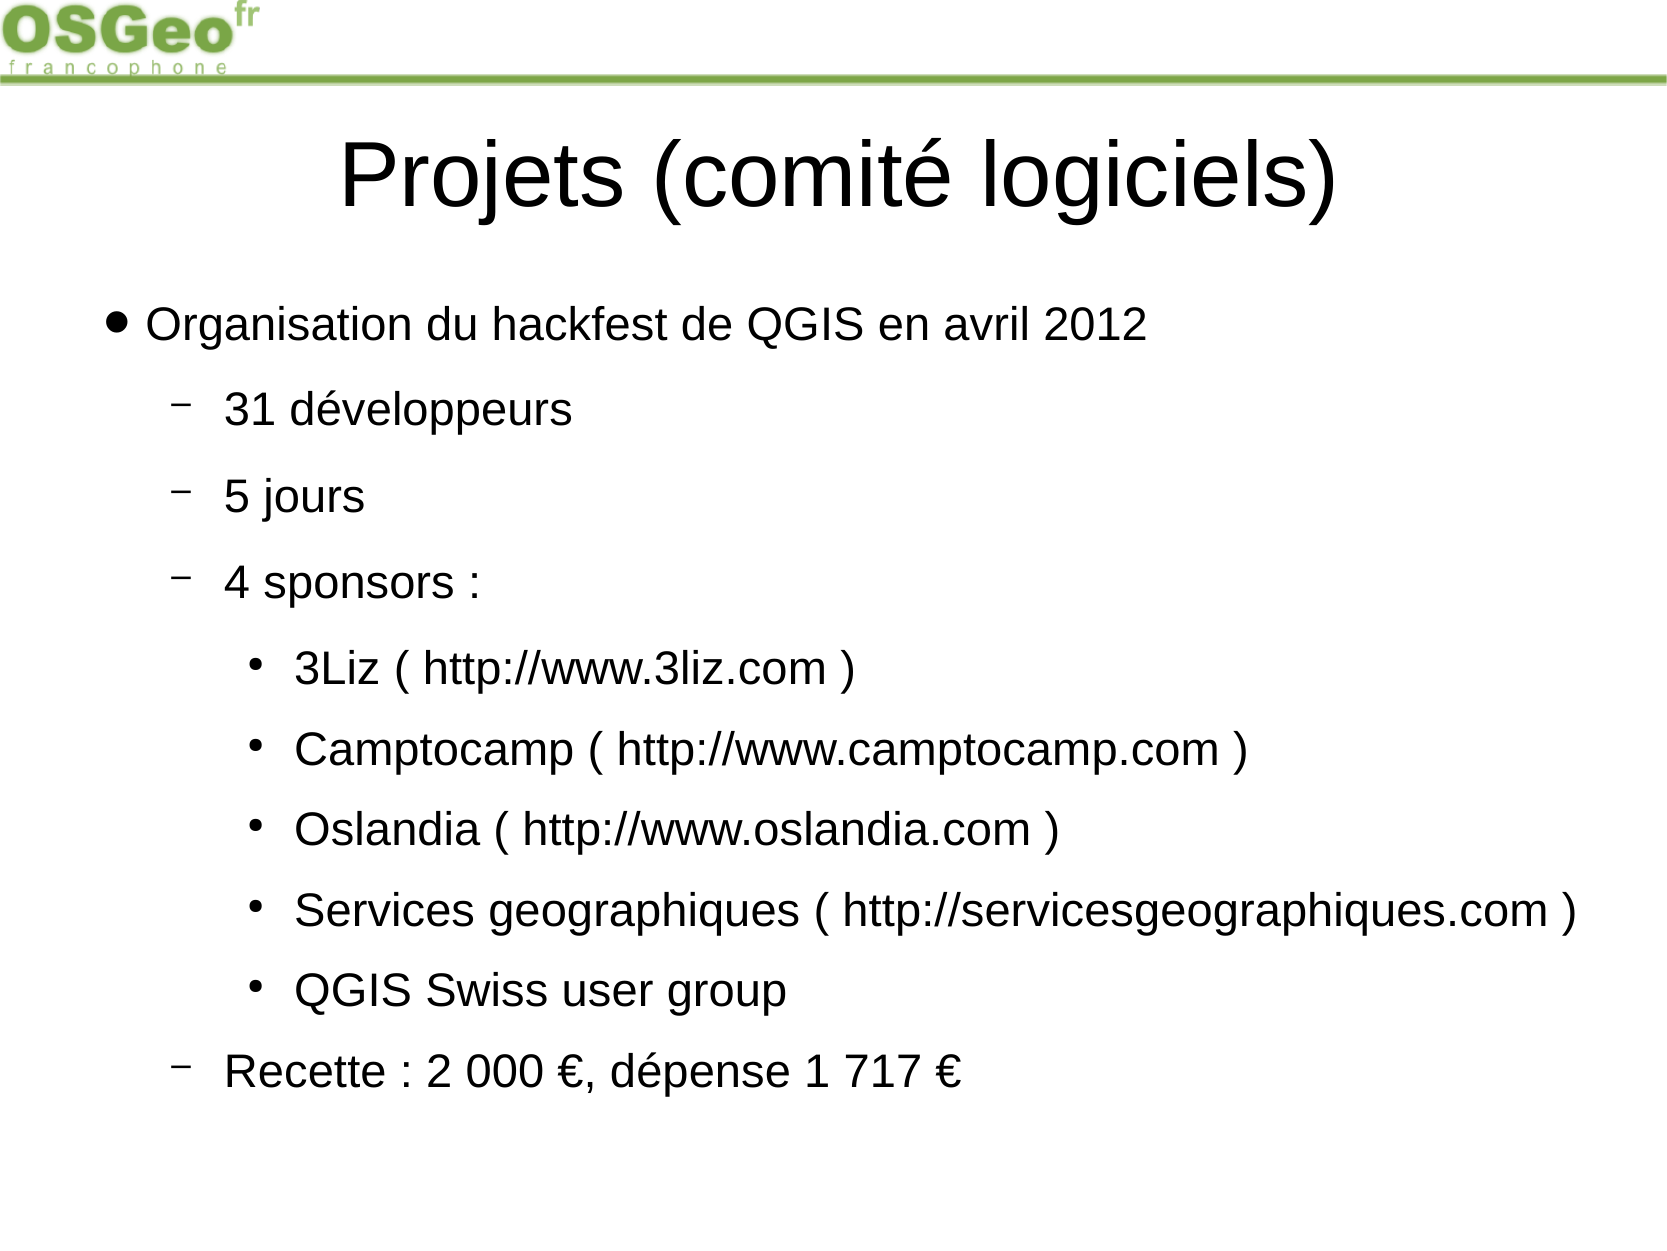

# Projets (comité logiciels)
Organisation du hackfest de QGIS en avril 2012
31 développeurs
5 jours
4 sponsors :
3Liz ( http://www.3liz.com )
Camptocamp ( http://www.camptocamp.com )
Oslandia ( http://www.oslandia.com )
Services geographiques ( http://servicesgeographiques.com )
QGIS Swiss user group
Recette : 2 000 €, dépense 1 717 €